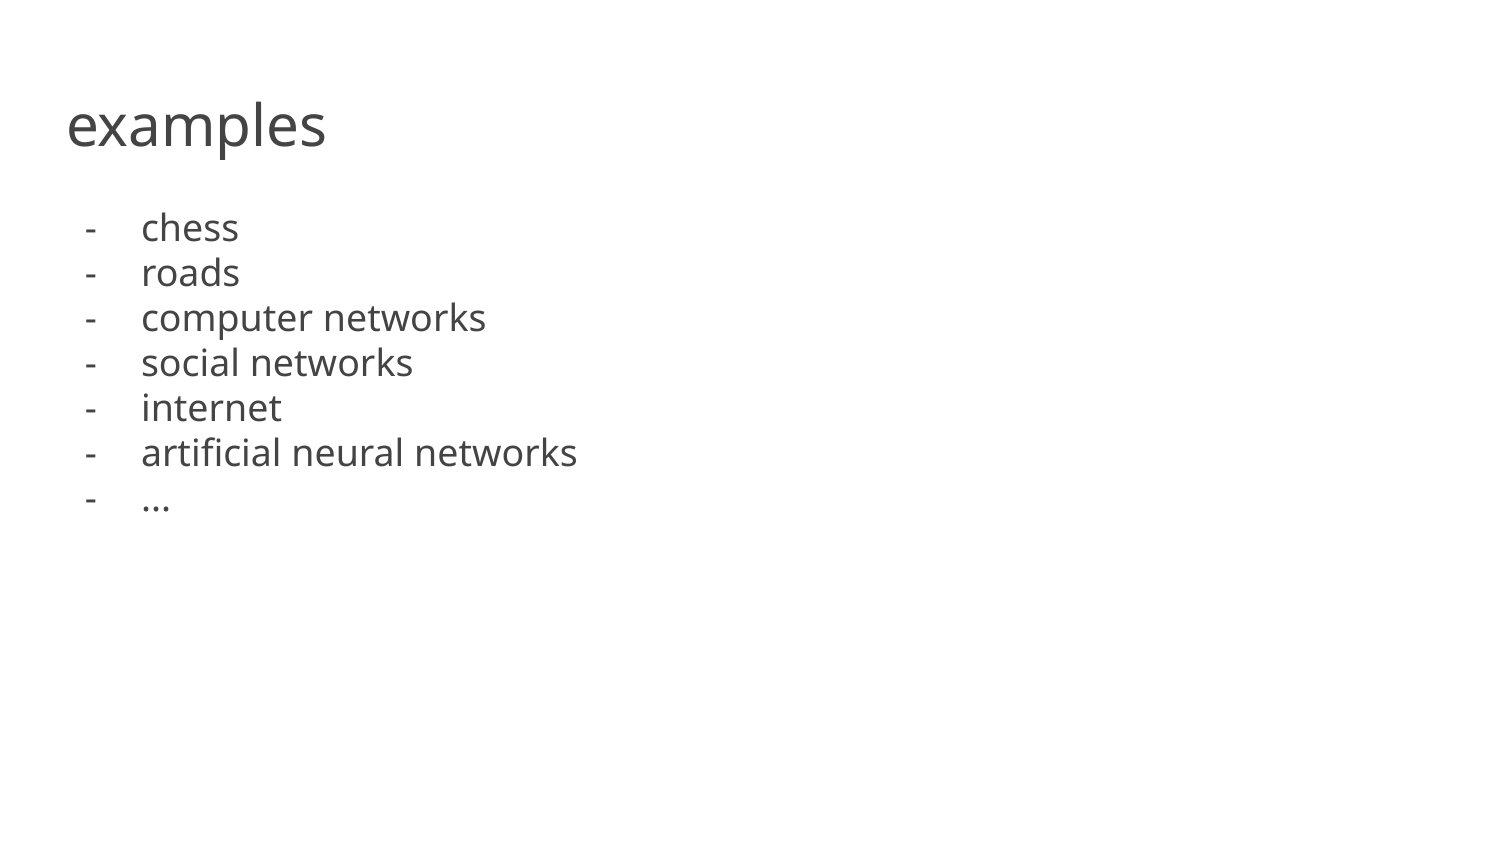

# examples
chess
roads
computer networks
social networks
internet
artificial neural networks
...